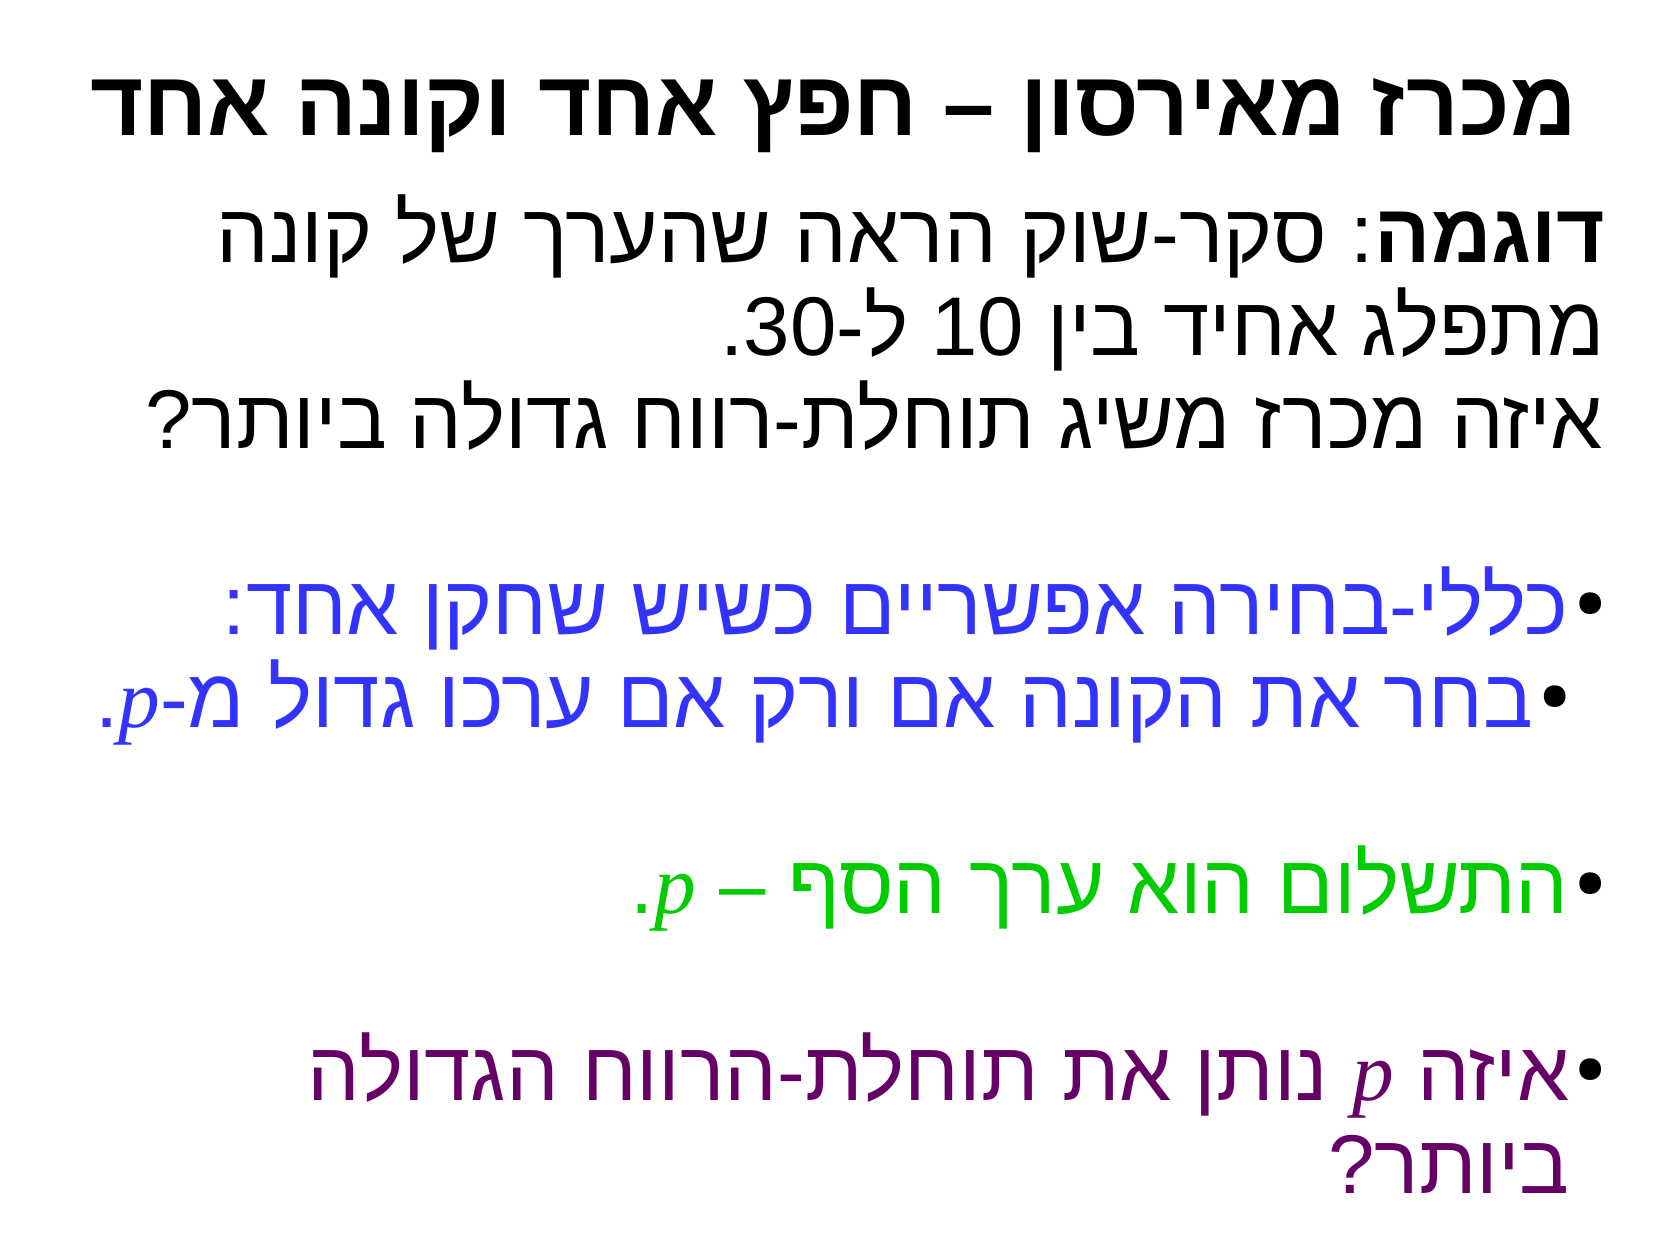

# מכרז מאירסון – חפץ אחד וקונה אחד
דוגמה: סקר-שוק הראה שהערך של קונה מתפלג אחיד בין 10 ל-30.
איזה מכרז משיג תוחלת-רווח גדולה ביותר?
כללי-בחירה אפשריים כשיש שחקן אחד:
בחר את הקונה אם ורק אם ערכו גדול מ-p.
התשלום הוא ערך הסף – p.
איזה p נותן את תוחלת-הרווח הגדולה ביותר?